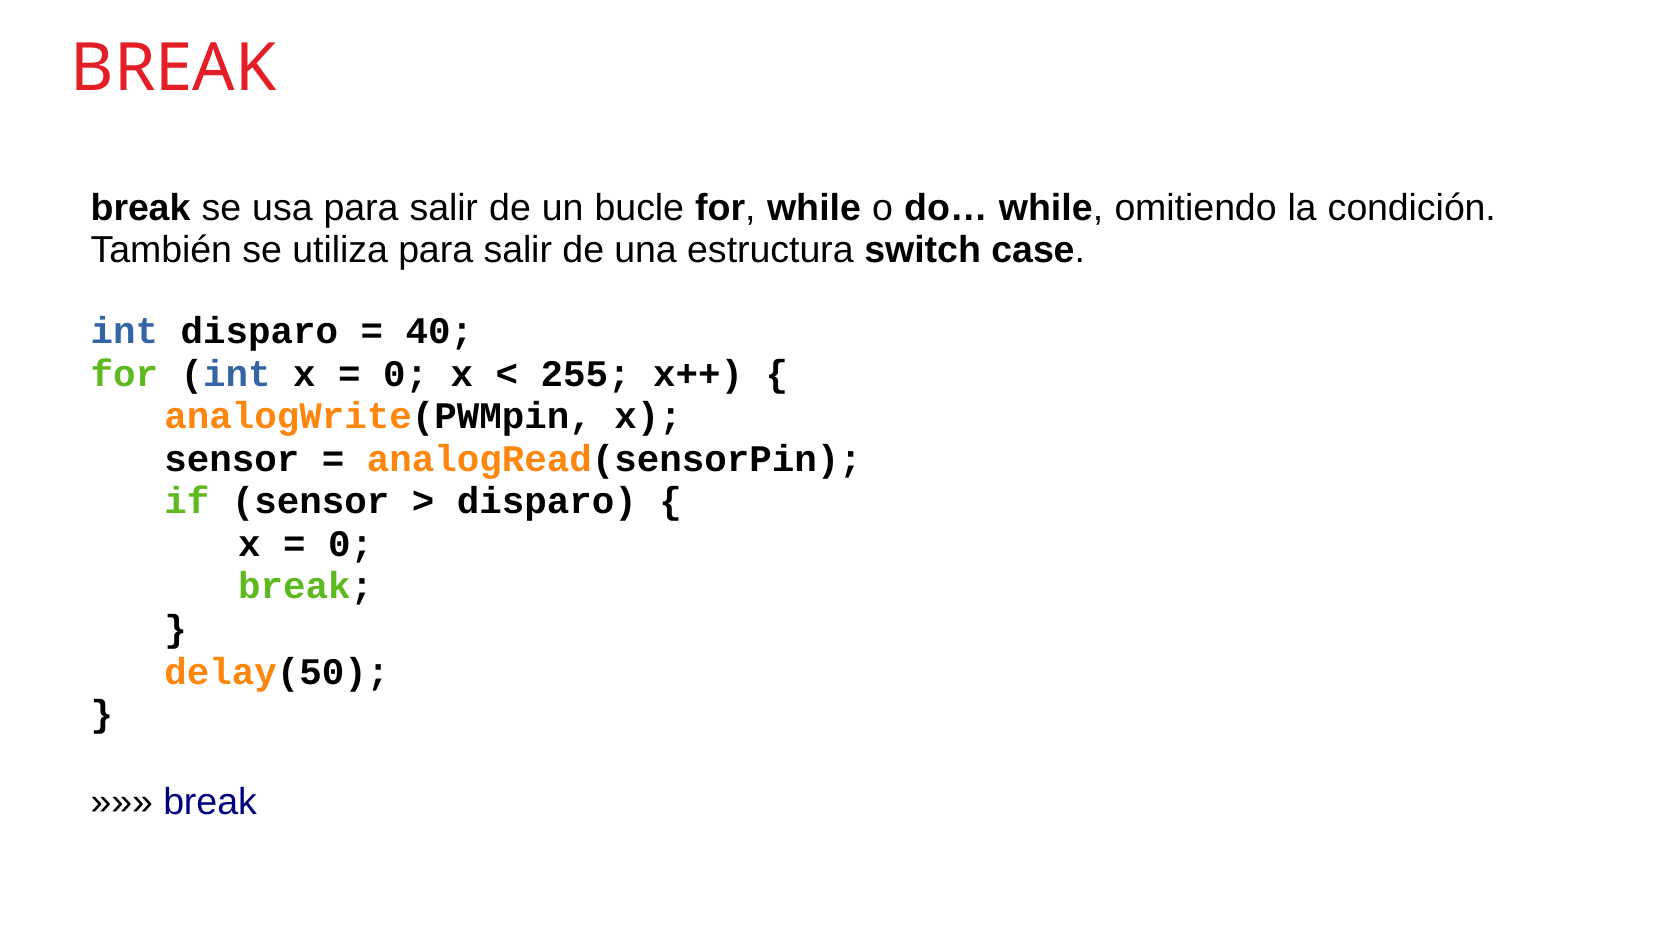

# BREAK
break se usa para salir de un bucle for, while o do… while, omitiendo la condición. También se utiliza para salir de una estructura switch case.
int disparo = 40;
for (int x = 0; x < 255; x++) {
	analogWrite(PWMpin, x);
	sensor = analogRead(sensorPin);
	if (sensor > disparo) {
		x = 0;
		break;
	}
	delay(50);
}
»»» break